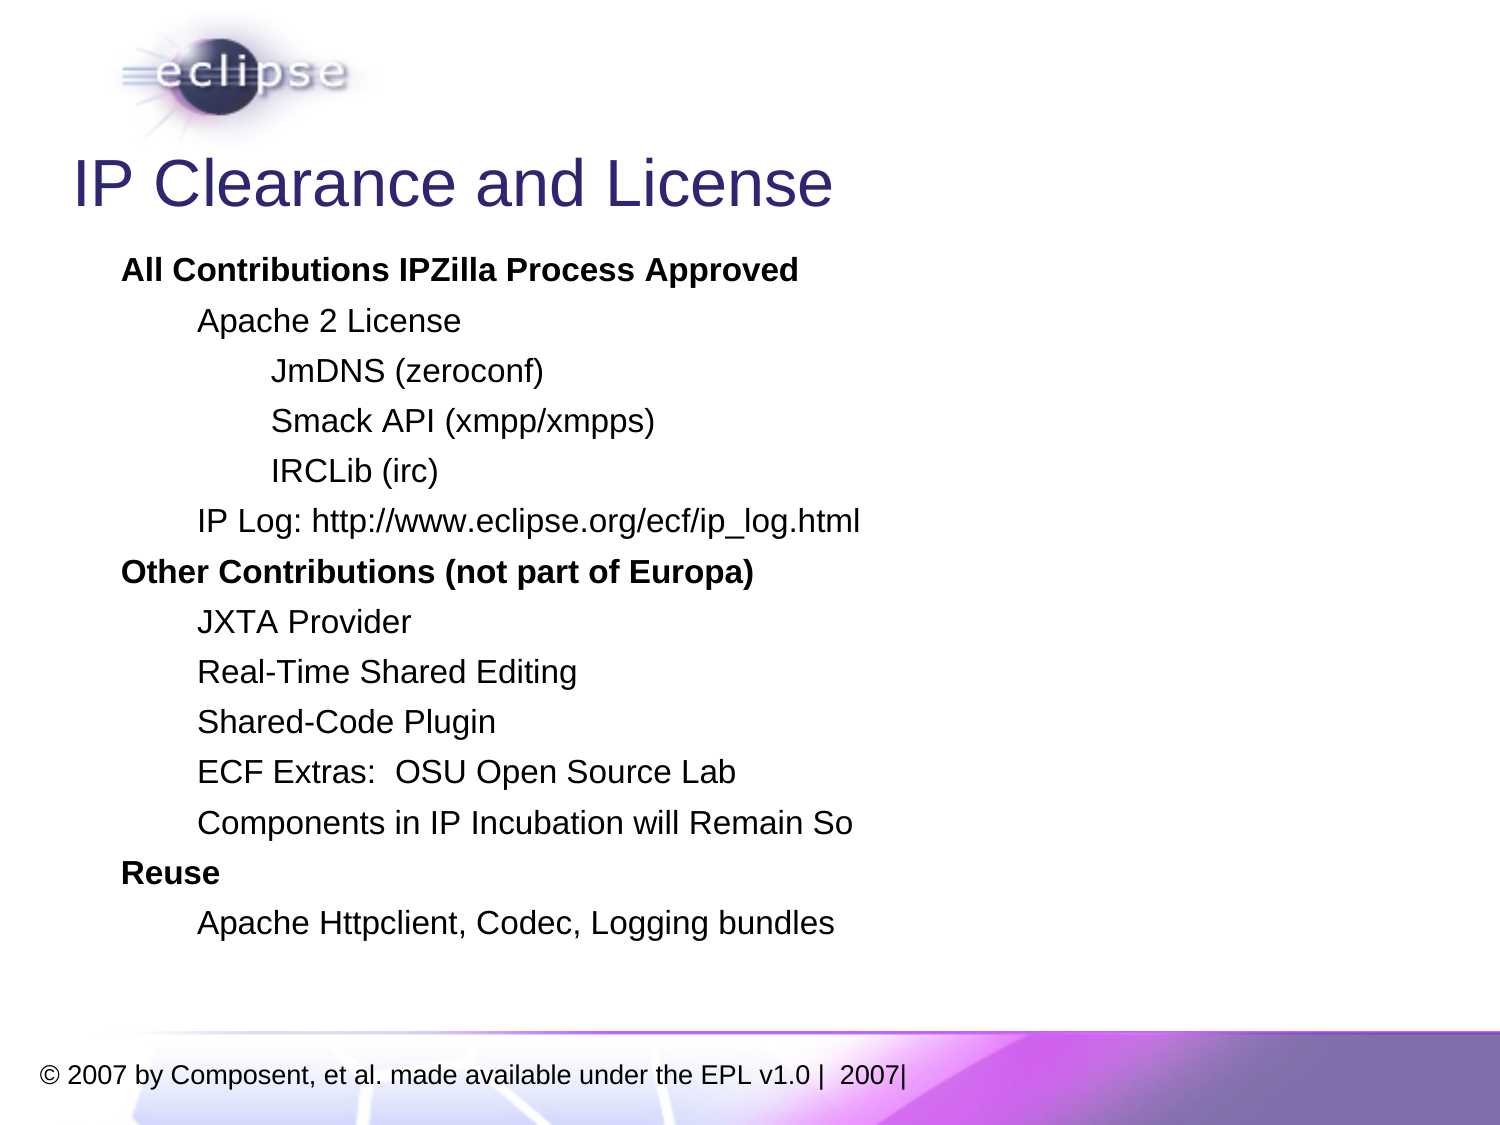

# IP Clearance and License
All Contributions IPZilla Process Approved
Apache 2 License
JmDNS (zeroconf)
Smack API (xmpp/xmpps)
IRCLib (irc)
IP Log: http://www.eclipse.org/ecf/ip_log.html
Other Contributions (not part of Europa)
JXTA Provider
Real-Time Shared Editing
Shared-Code Plugin
ECF Extras: OSU Open Source Lab
Components in IP Incubation will Remain So
Reuse
Apache Httpclient, Codec, Logging bundles